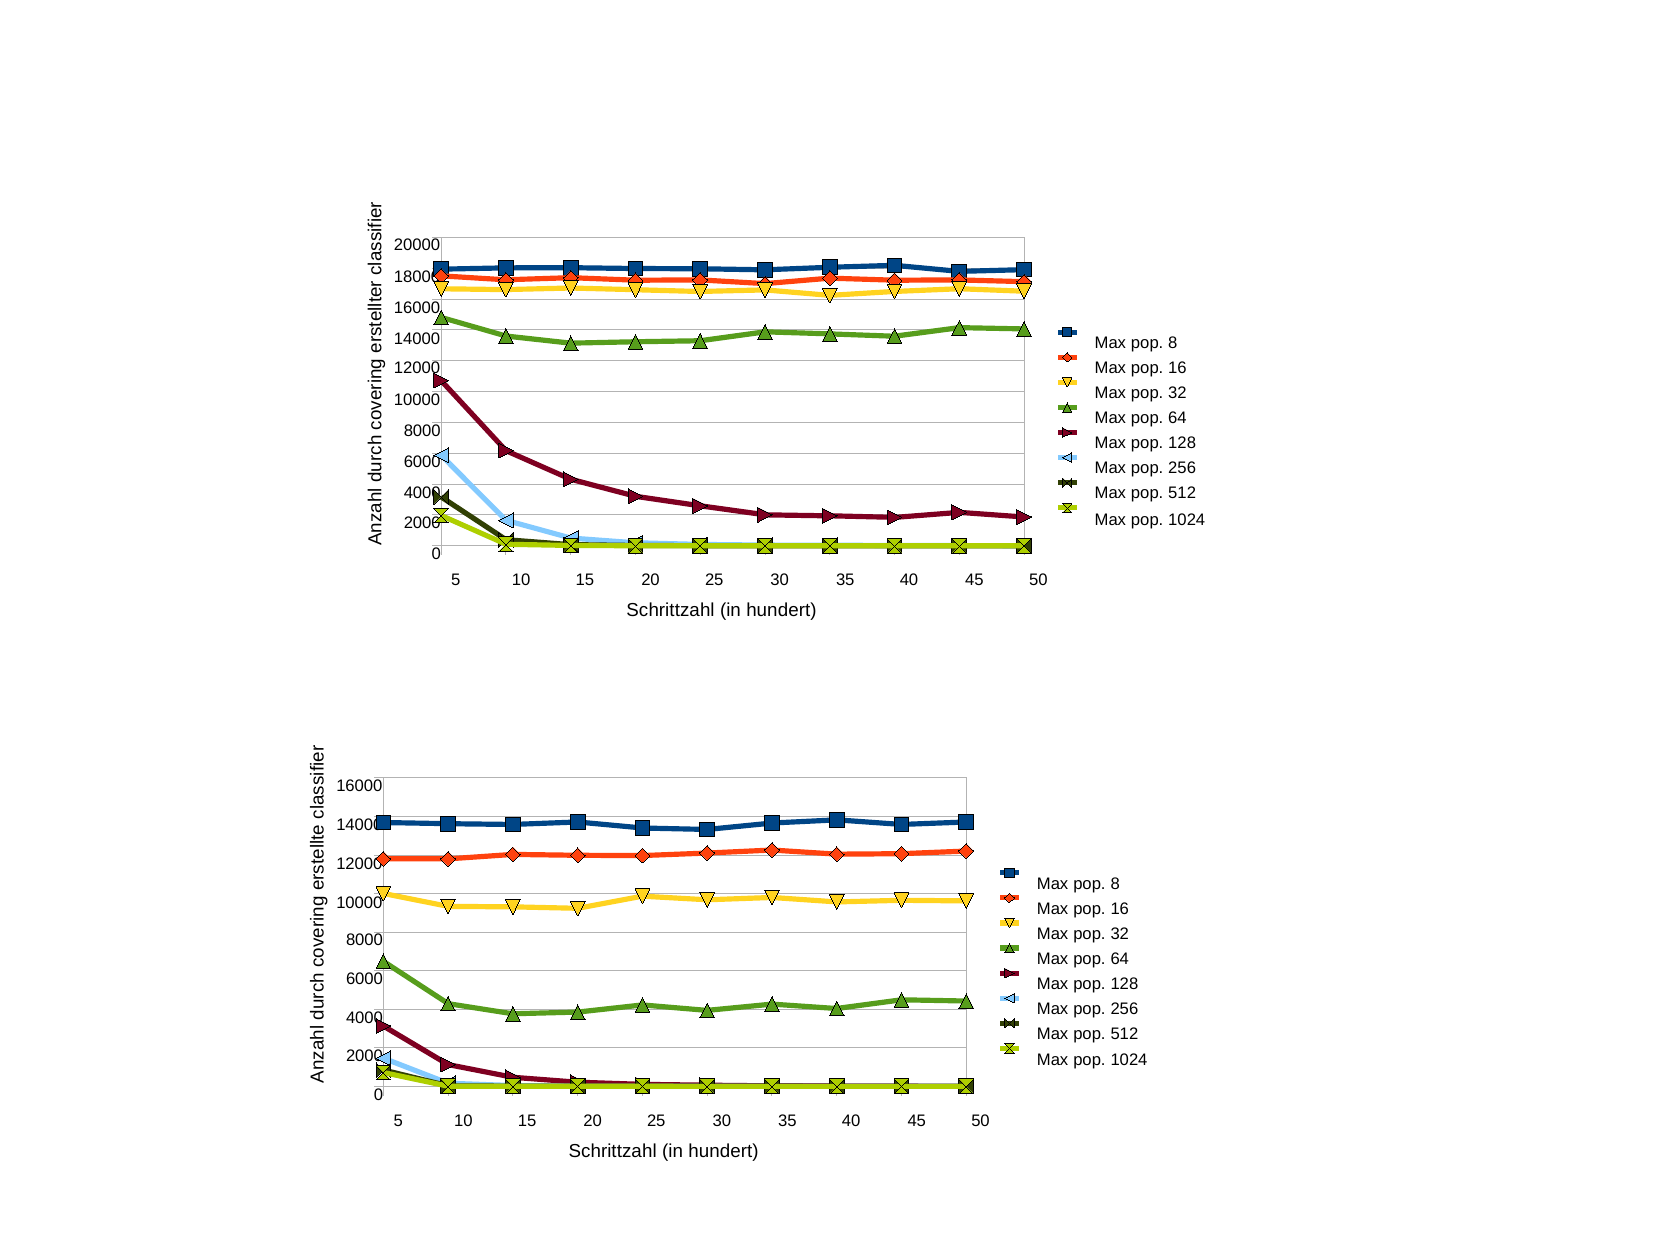

20000
18000
16000
14000
Max pop. 8
12000
Max pop. 16
Anzahl durch covering erstellter classifier
Max pop. 32
10000
Max pop. 64
8000
Max pop. 128
6000
Max pop. 256
4000
Max pop. 512
Max pop. 1024
2000
0
5
10
15
20
25
30
35
40
45
50
Schrittzahl (in hundert)
16000
14000
12000
Max pop. 8
10000
Max pop. 16
Anzahl durch covering erstellte classifier
Max pop. 32
8000
Max pop. 64
6000
Max pop. 128
Max pop. 256
4000
Max pop. 512
2000
Max pop. 1024
0
5
10
15
20
25
30
35
40
45
50
Schrittzahl (in hundert)